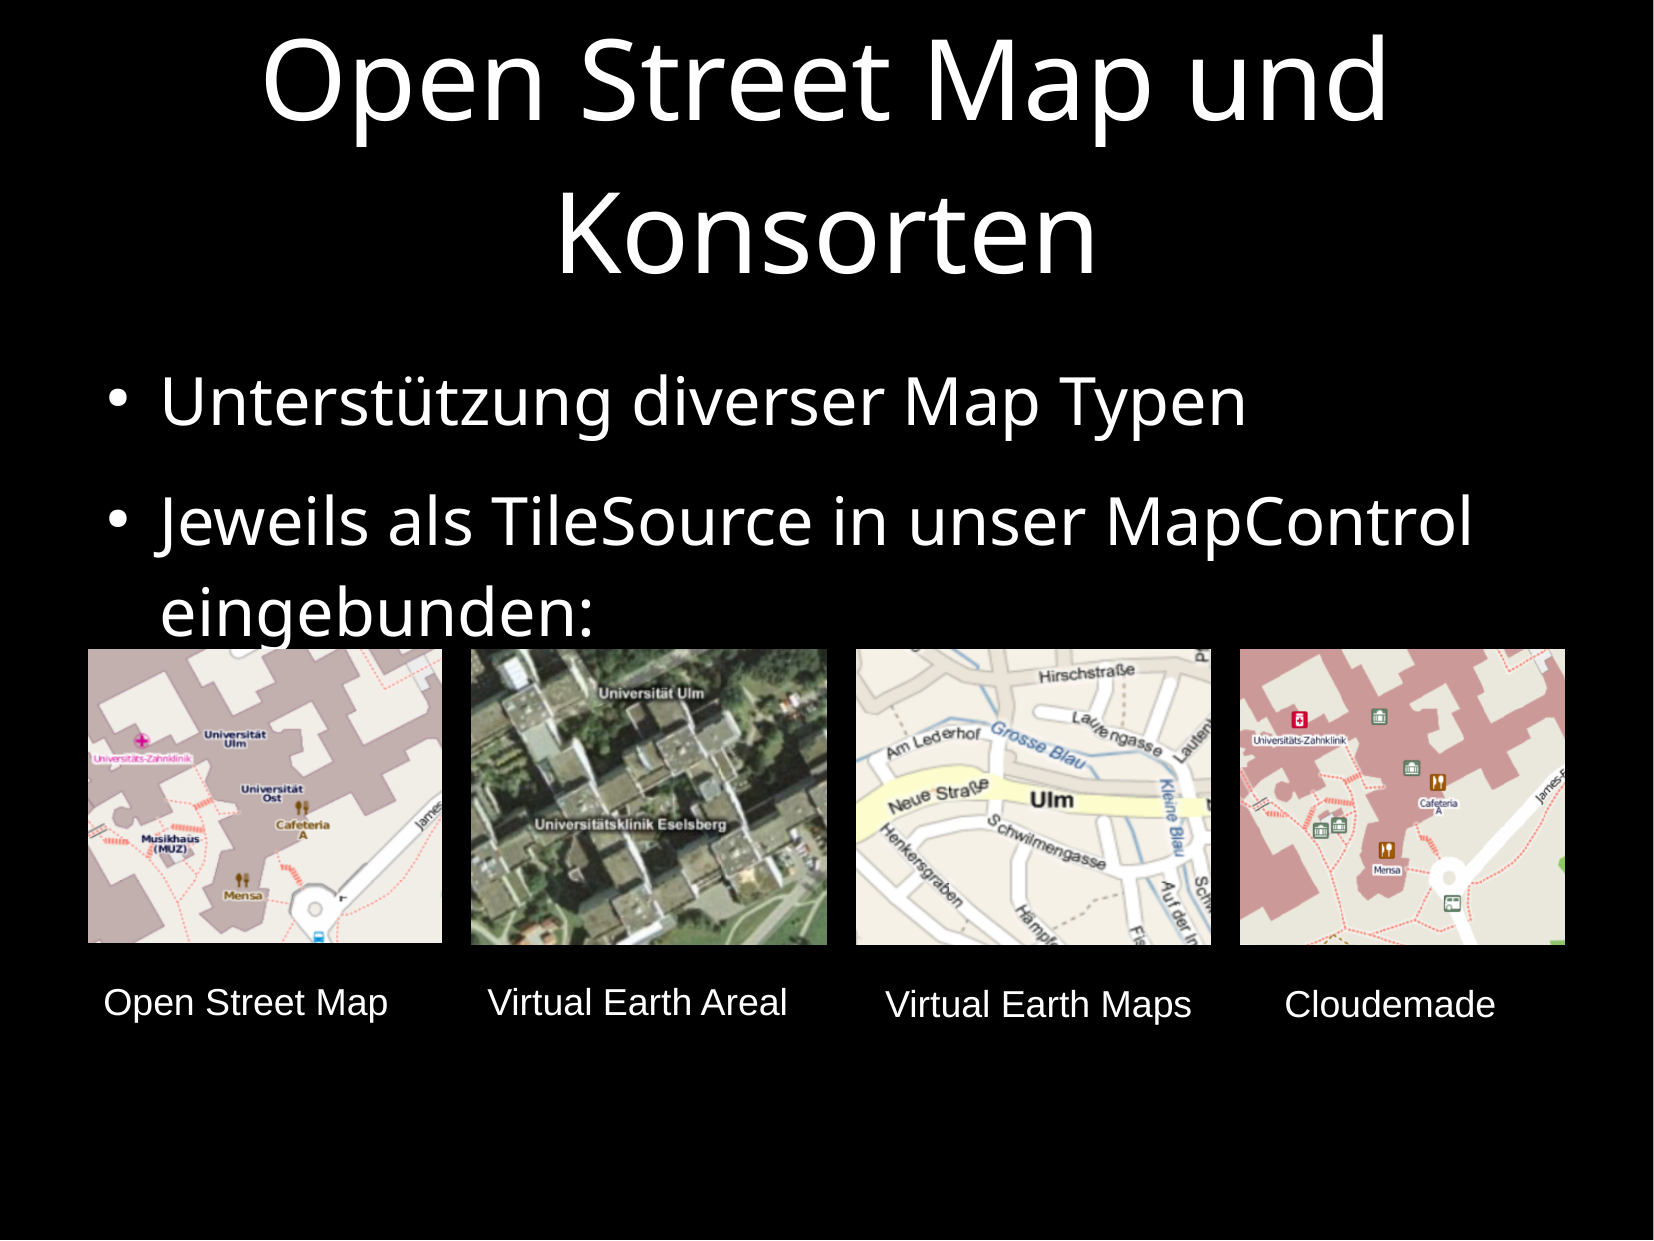

# Open Street Map und Konsorten
Unterstützung diverser Map Typen
Jeweils als TileSource in unser MapControl eingebunden:
Open Street Map
Virtual Earth Areal
Virtual Earth Maps
Cloudemade